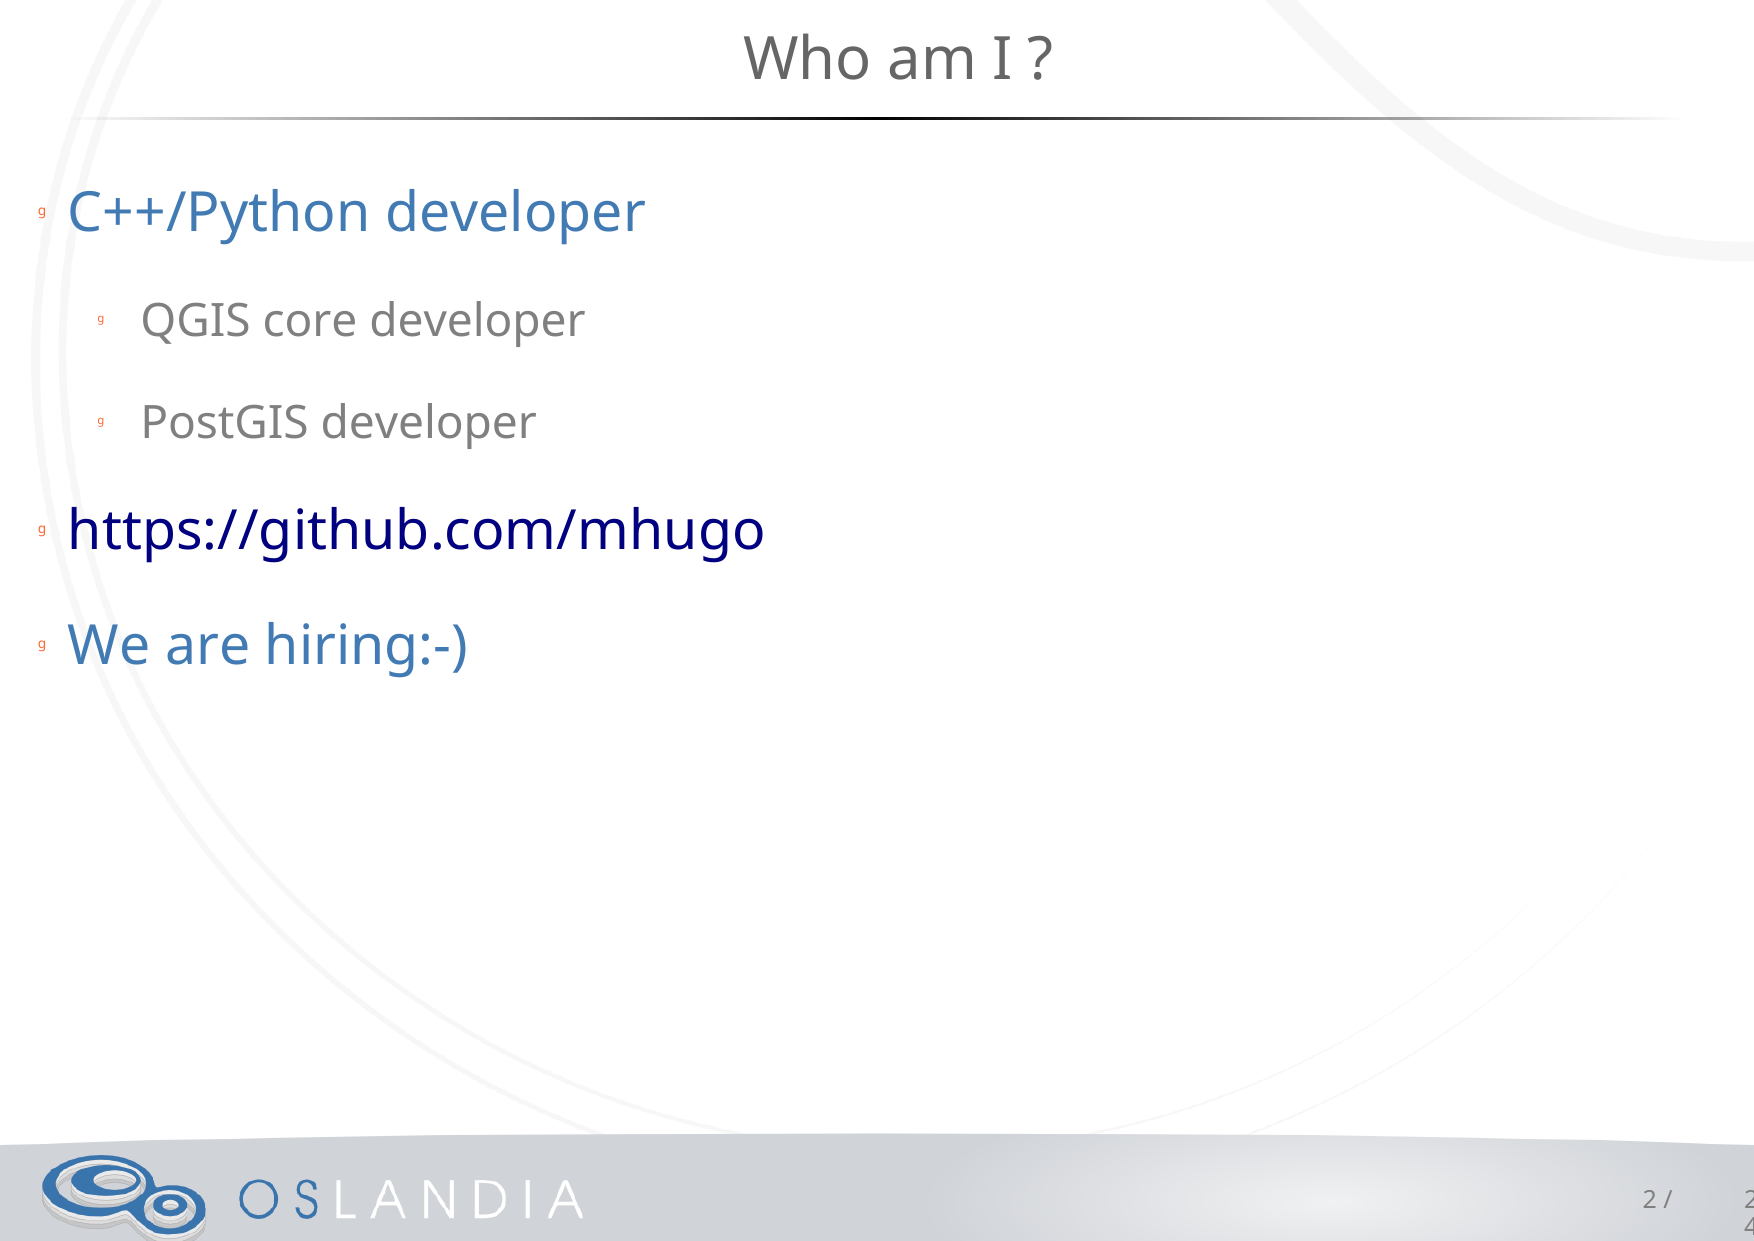

# Who am I ?
C++/Python developer
QGIS core developer
PostGIS developer
https://github.com/mhugo
We are hiring:-)